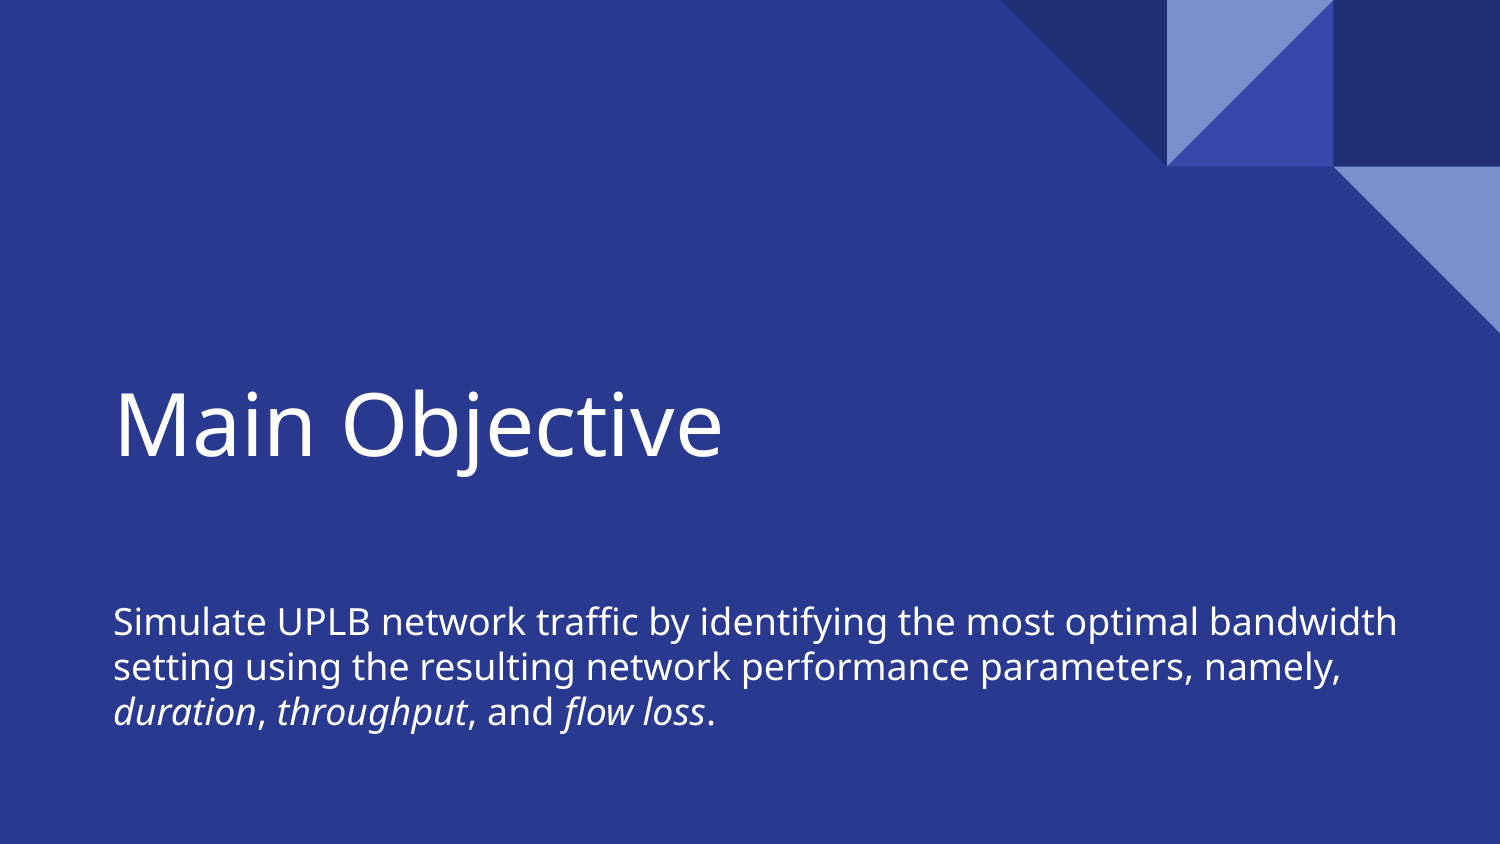

# Main Objective
Simulate UPLB network traffic by identifying the most optimal bandwidth setting using the resulting network performance parameters, namely, duration, throughput, and flow loss.